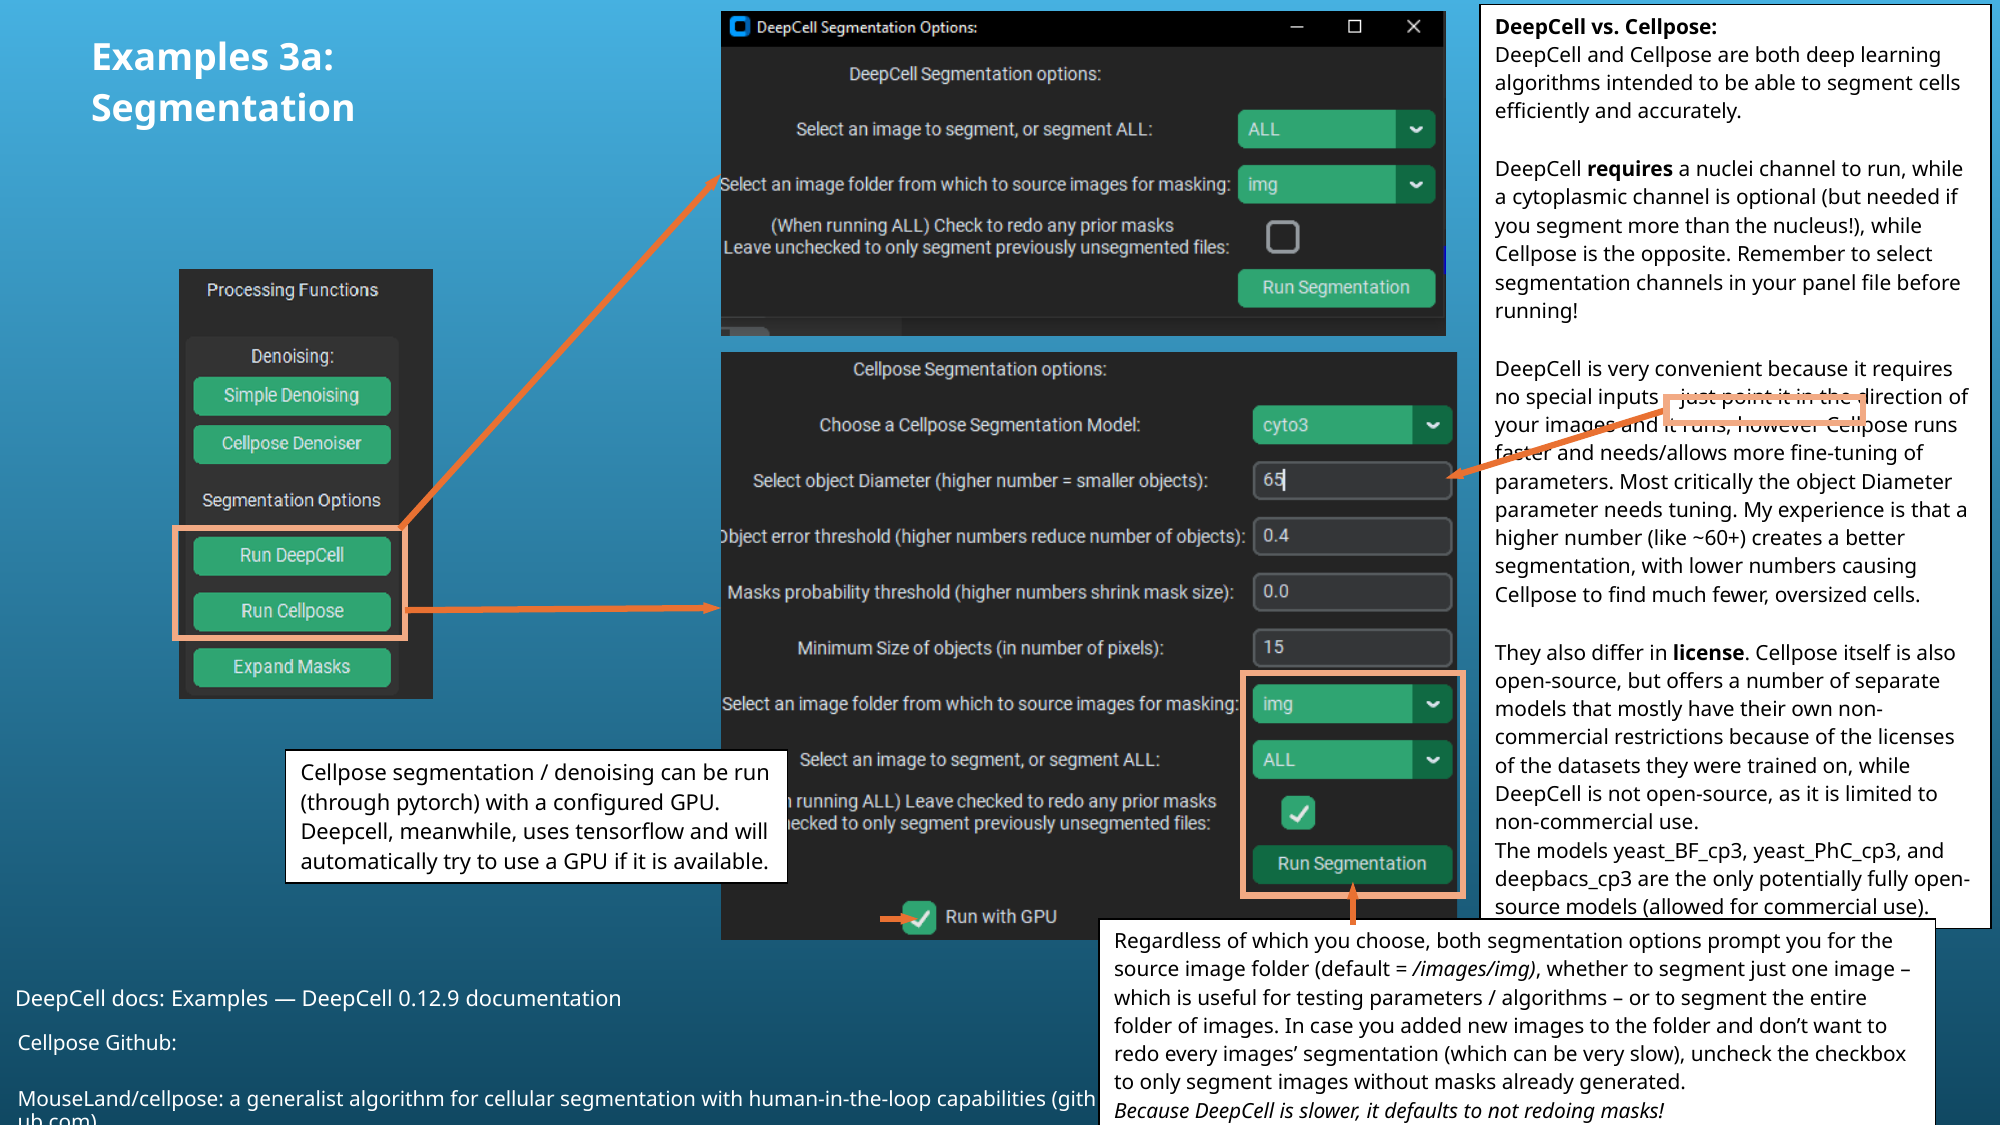

DeepCell vs. Cellpose:
DeepCell and Cellpose are both deep learning algorithms intended to be able to segment cells efficiently and accurately.
DeepCell requires a nuclei channel to run, while a cytoplasmic channel is optional (but needed if you segment more than the nucleus!), while Cellpose is the opposite. Remember to select segmentation channels in your panel file before running!
DeepCell is very convenient because it requires no special inputs – just point it in the direction of your images and it runs, however Cellpose runs faster and needs/allows more fine-tuning of parameters. Most critically the object Diameter parameter needs tuning. My experience is that a higher number (like ~60+) creates a better segmentation, with lower numbers causing Cellpose to find much fewer, oversized cells.
They also differ in license. Cellpose itself is also open-source, but offers a number of separate models that mostly have their own non-commercial restrictions because of the licenses of the datasets they were trained on, while DeepCell is not open-source, as it is limited to non-commercial use.
The models yeast_BF_cp3, yeast_PhC_cp3, and deepbacs_cp3 are the only potentially fully open-source models (allowed for commercial use).
Examples 3a:
Segmentation
Cellpose segmentation / denoising can be run (through pytorch) with a configured GPU. Deepcell, meanwhile, uses tensorflow and will automatically try to use a GPU if it is available.
Regardless of which you choose, both segmentation options prompt you for the source image folder (default = /images/img), whether to segment just one image – which is useful for testing parameters / algorithms – or to segment the entire folder of images. In case you added new images to the folder and don’t want to redo every images’ segmentation (which can be very slow), uncheck the checkbox to only segment images without masks already generated.
Because DeepCell is slower, it defaults to not redoing masks!
DeepCell docs: Examples — DeepCell 0.12.9 documentation
Cellpose Github:
 MouseLand/cellpose: a generalist algorithm for cellular segmentation with human-in-the-loop capabilities (github.com)